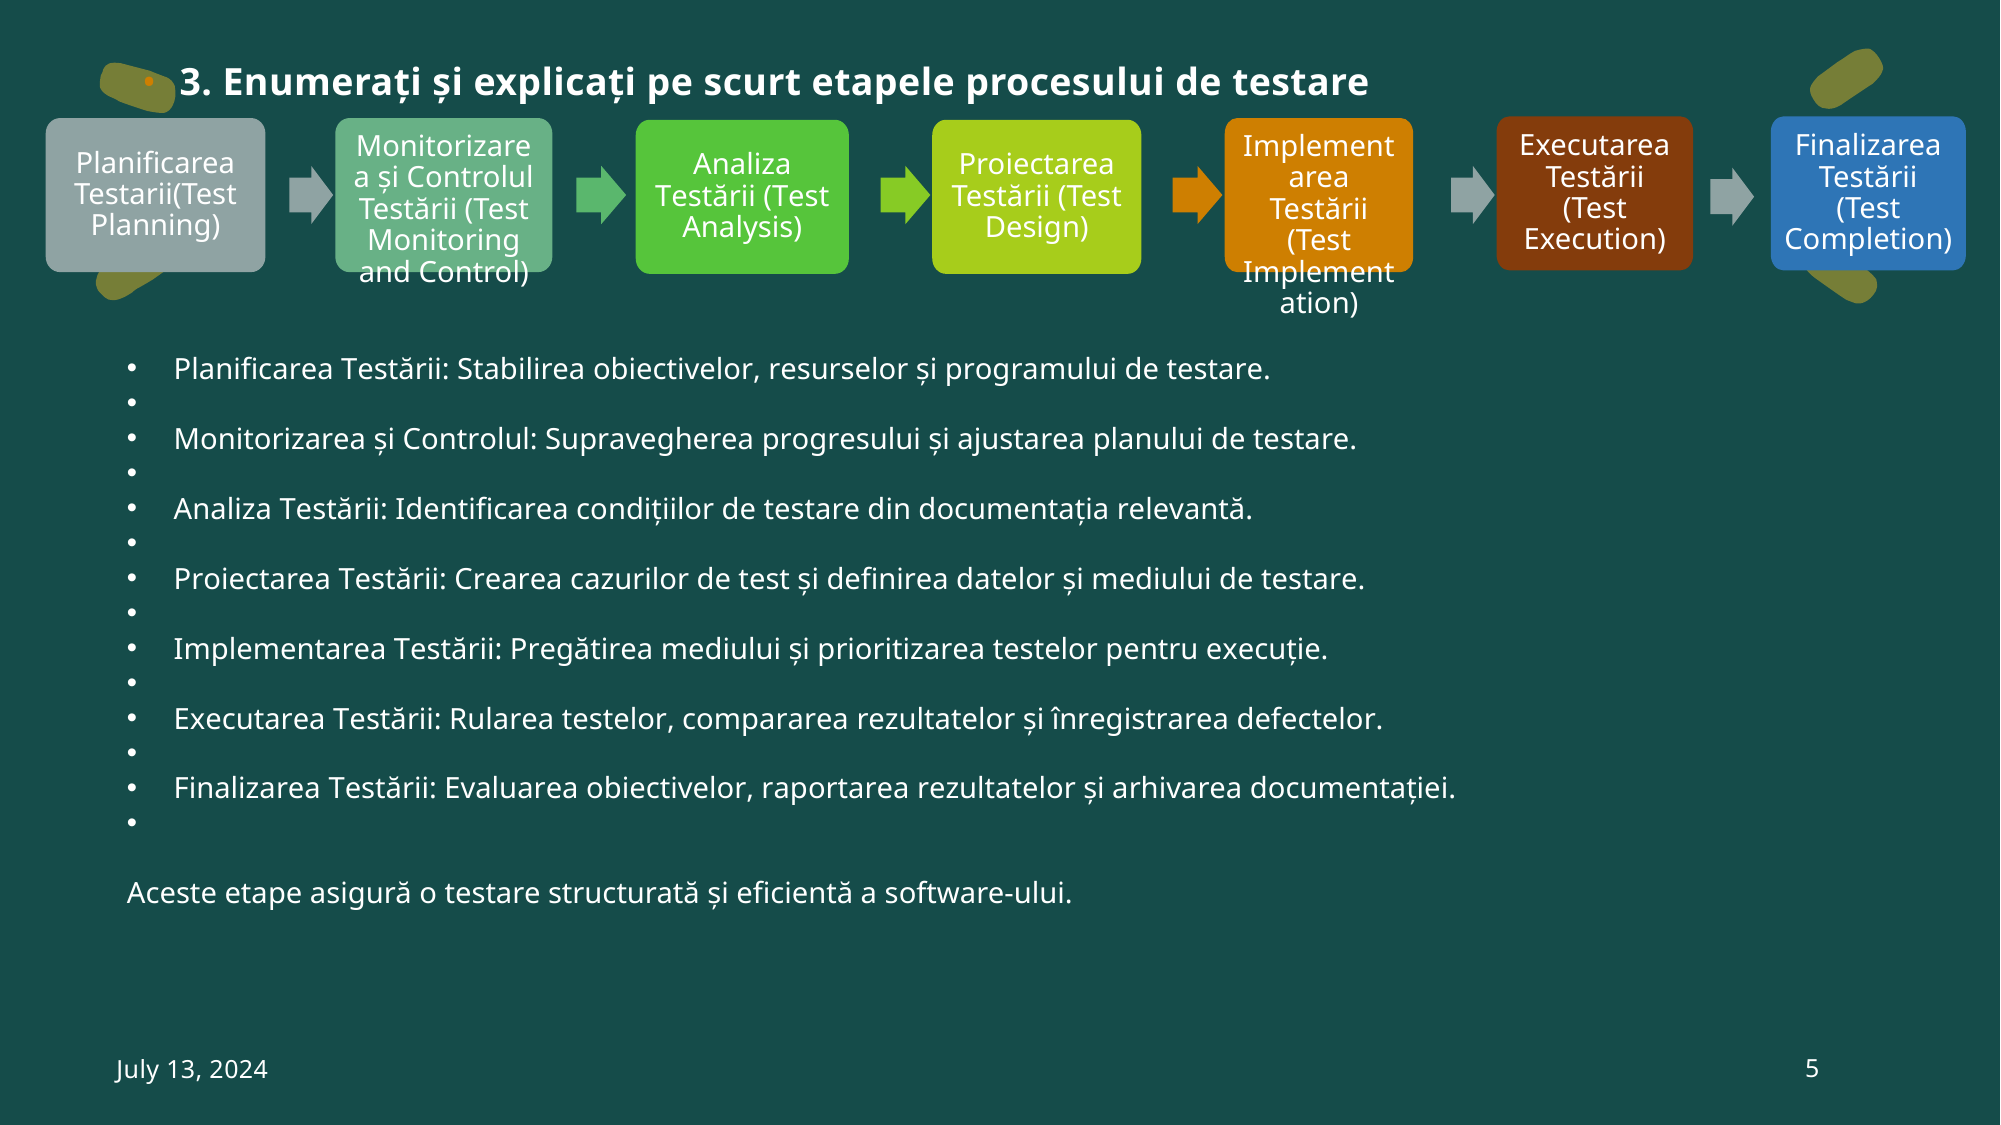

# 3. Enumerați și explicați pe scurt etapele procesului de testare
Executarea Testării (Test Execution)
Finalizarea Testării (Test Completion)
Planificarea Testarii(Test Planning)
Monitorizarea și Controlul Testării (Test Monitoring and Control)
Implementarea Testării (Test Implementation)
Analiza Testării (Test Analysis)
Proiectarea Testării (Test Design)
Planificarea Testării: Stabilirea obiectivelor, resurselor și programului de testare.
Monitorizarea și Controlul: Supravegherea progresului și ajustarea planului de testare.
Analiza Testării: Identificarea condițiilor de testare din documentația relevantă.
Proiectarea Testării: Crearea cazurilor de test și definirea datelor și mediului de testare.
Implementarea Testării: Pregătirea mediului și prioritizarea testelor pentru execuție.
Executarea Testării: Rularea testelor, compararea rezultatelor și înregistrarea defectelor.
Finalizarea Testării: Evaluarea obiectivelor, raportarea rezultatelor și arhivarea documentației.
Aceste etape asigură o testare structurată și eficientă a software-ului.
July 13, 2024
5